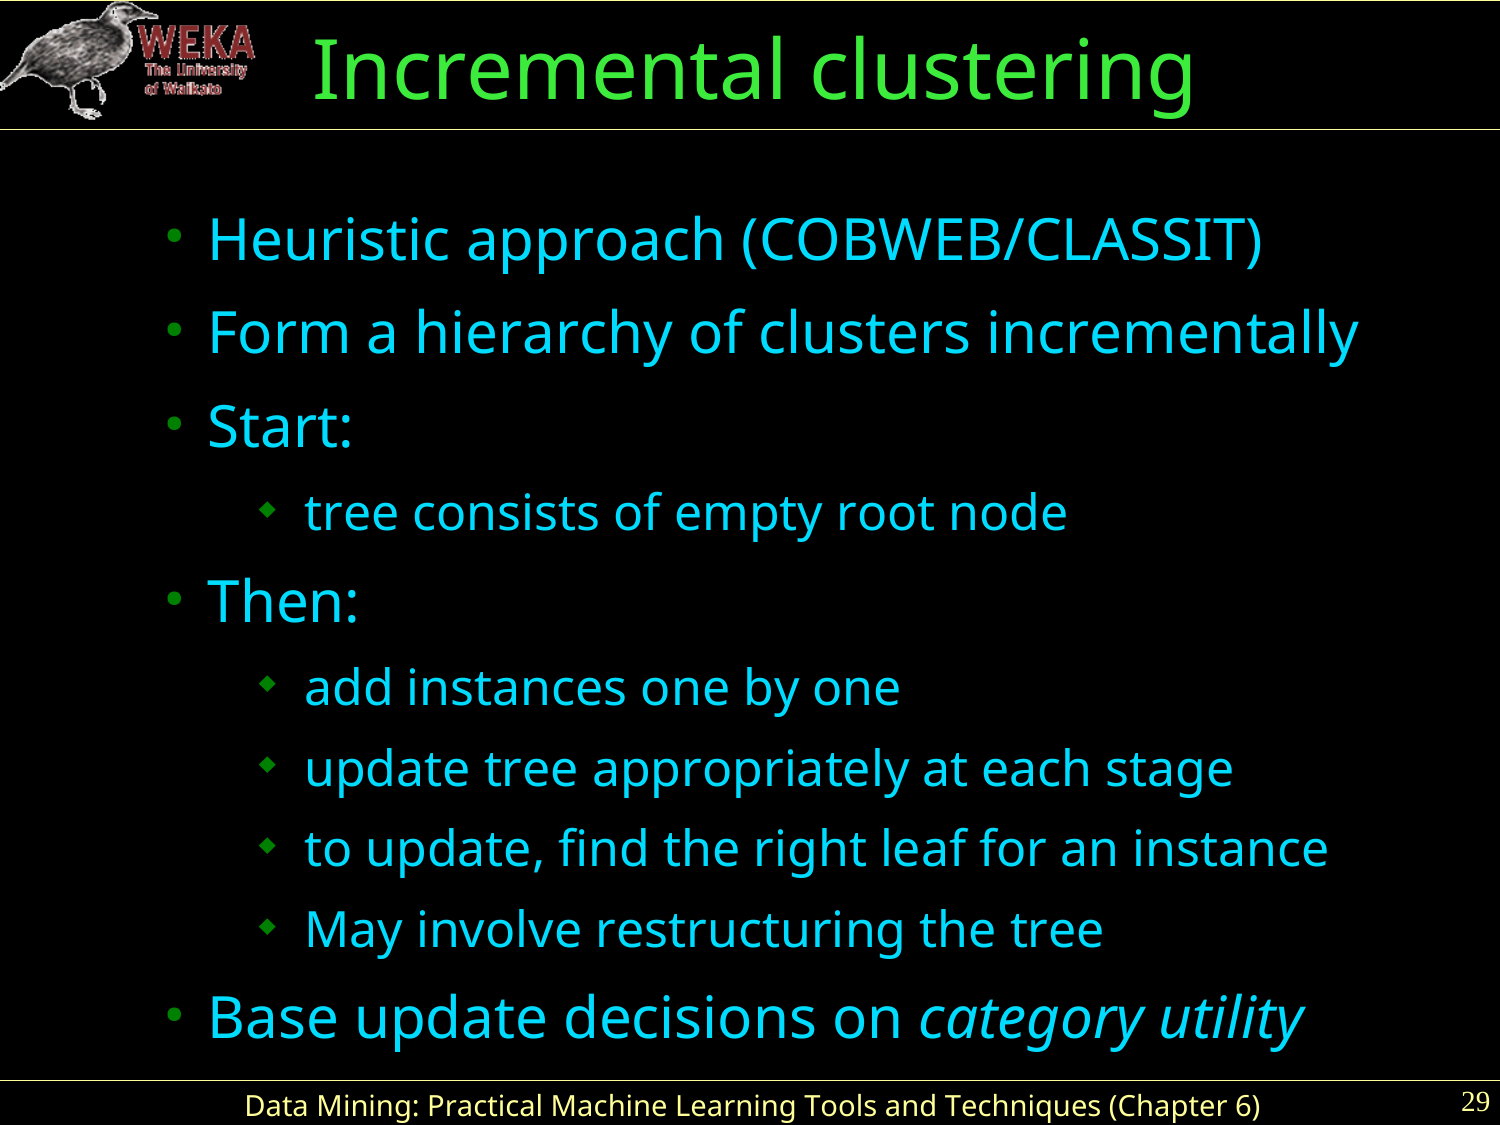

# Incremental clustering
Heuristic approach (COBWEB/CLASSIT)
Form a hierarchy of clusters incrementally
Start:
tree consists of empty root node
Then:
add instances one by one
update tree appropriately at each stage
to update, find the right leaf for an instance
May involve restructuring the tree
Base update decisions on category utility
Data Mining: Practical Machine Learning Tools and Techniques (Chapter 6)
29